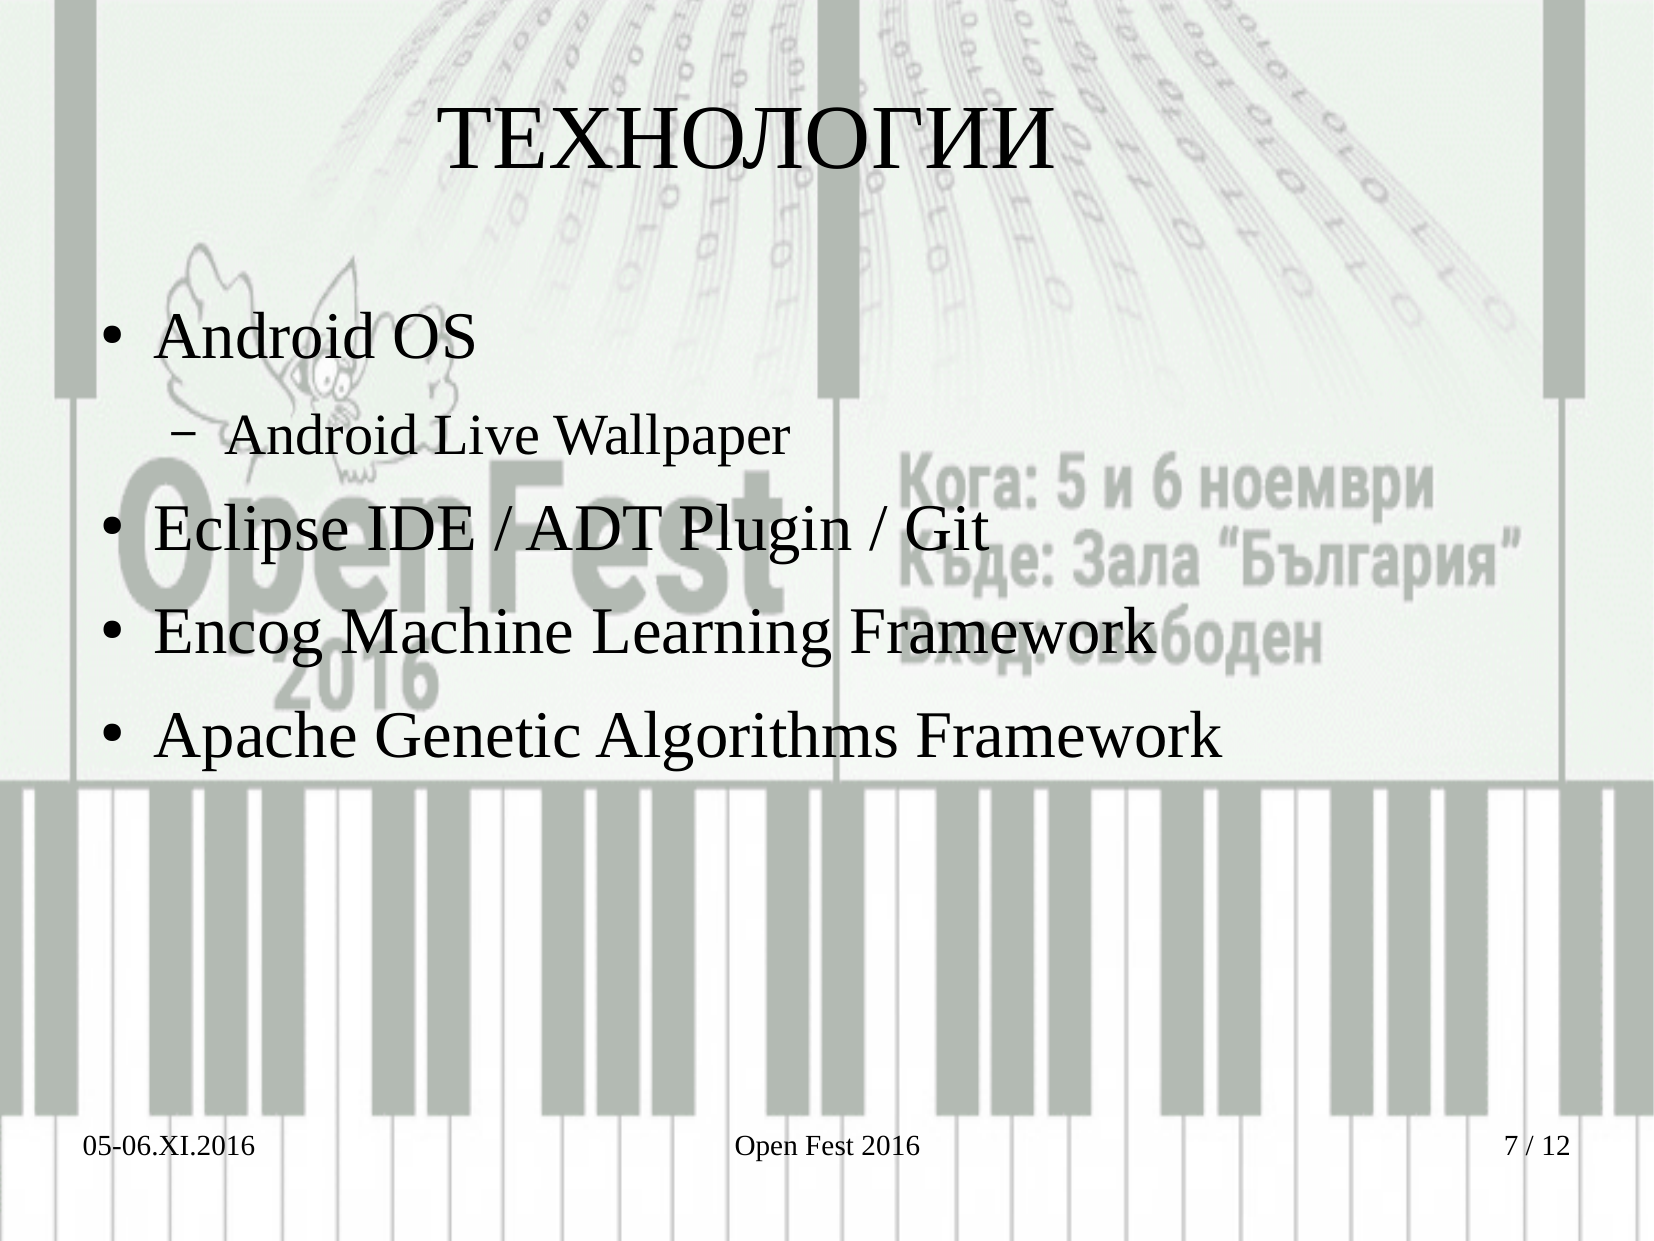

# ТЕХНОЛОГИИ
Android OS
Android Live Wallpaper
Eclipse IDE / ADT Plugin / Git
Encog Machine Learning Framework
Apache Genetic Algorithms Framework
05-06.XI.2016
Open Fest 2016
7